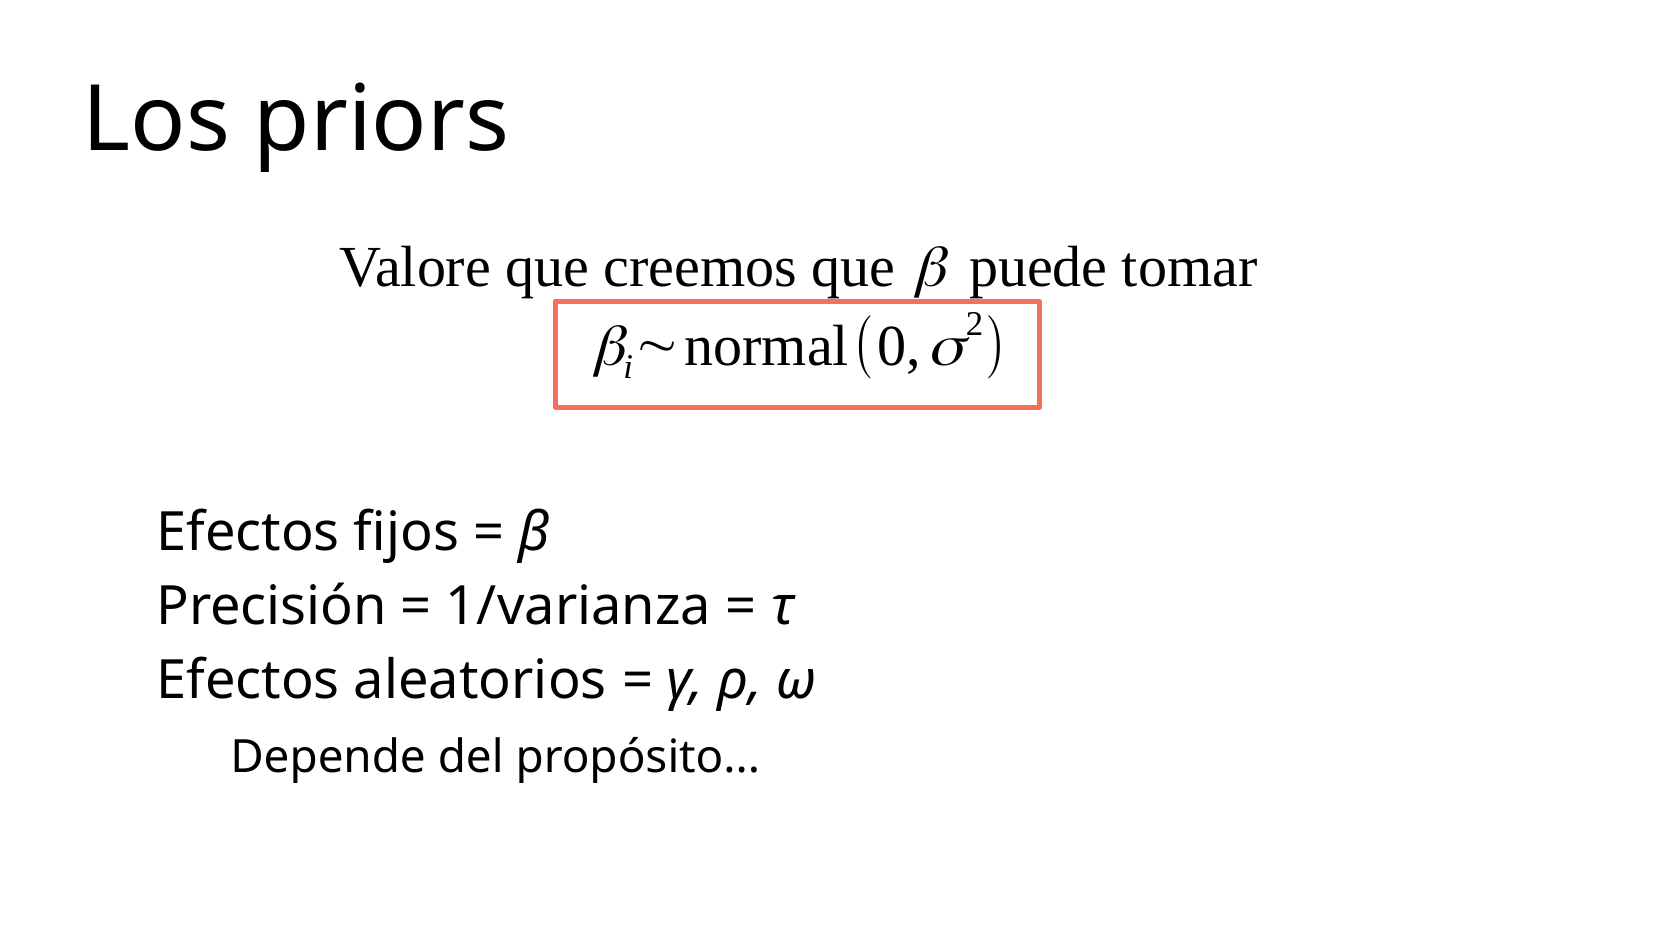

# Los priors
Efectos fijos = β
Precisión = 1/varianza = τ
Efectos aleatorios = γ, ρ, ω
	Depende del propósito...